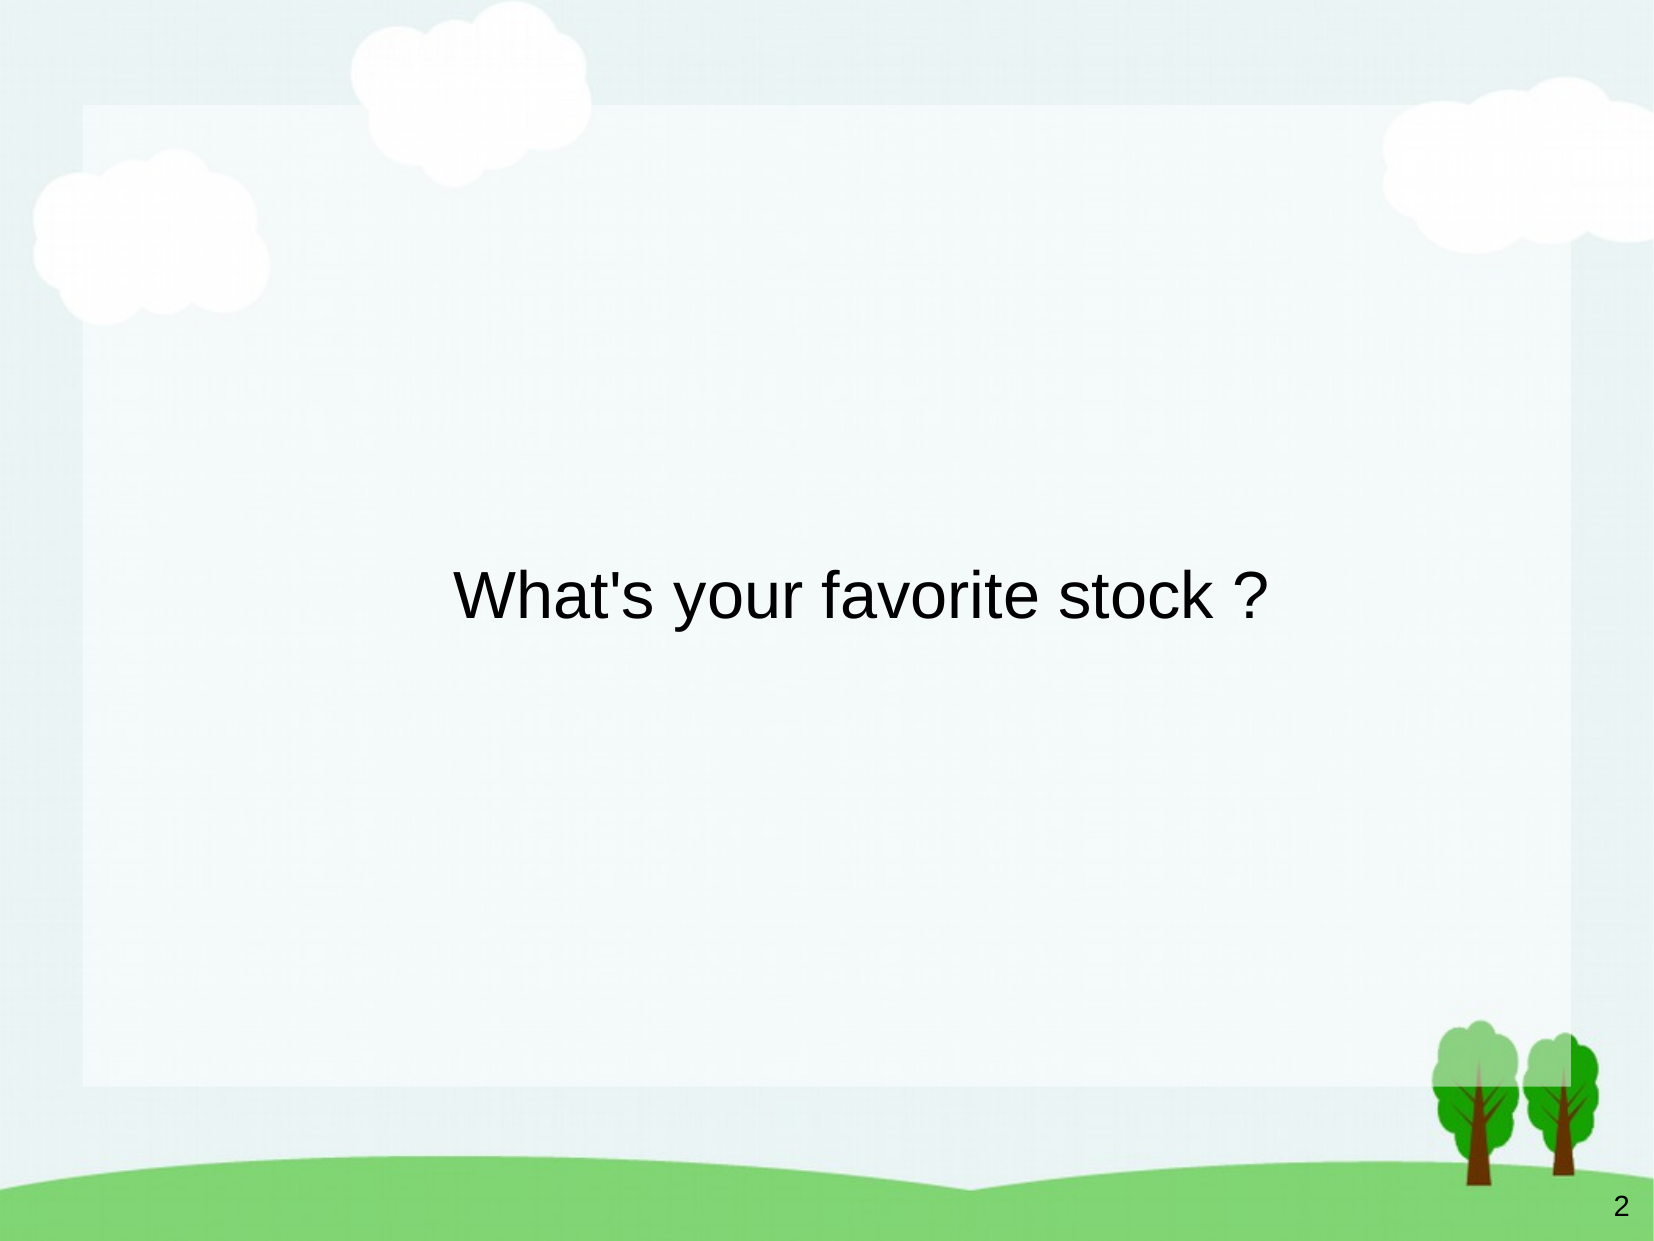

# What's your favorite stock ?
2